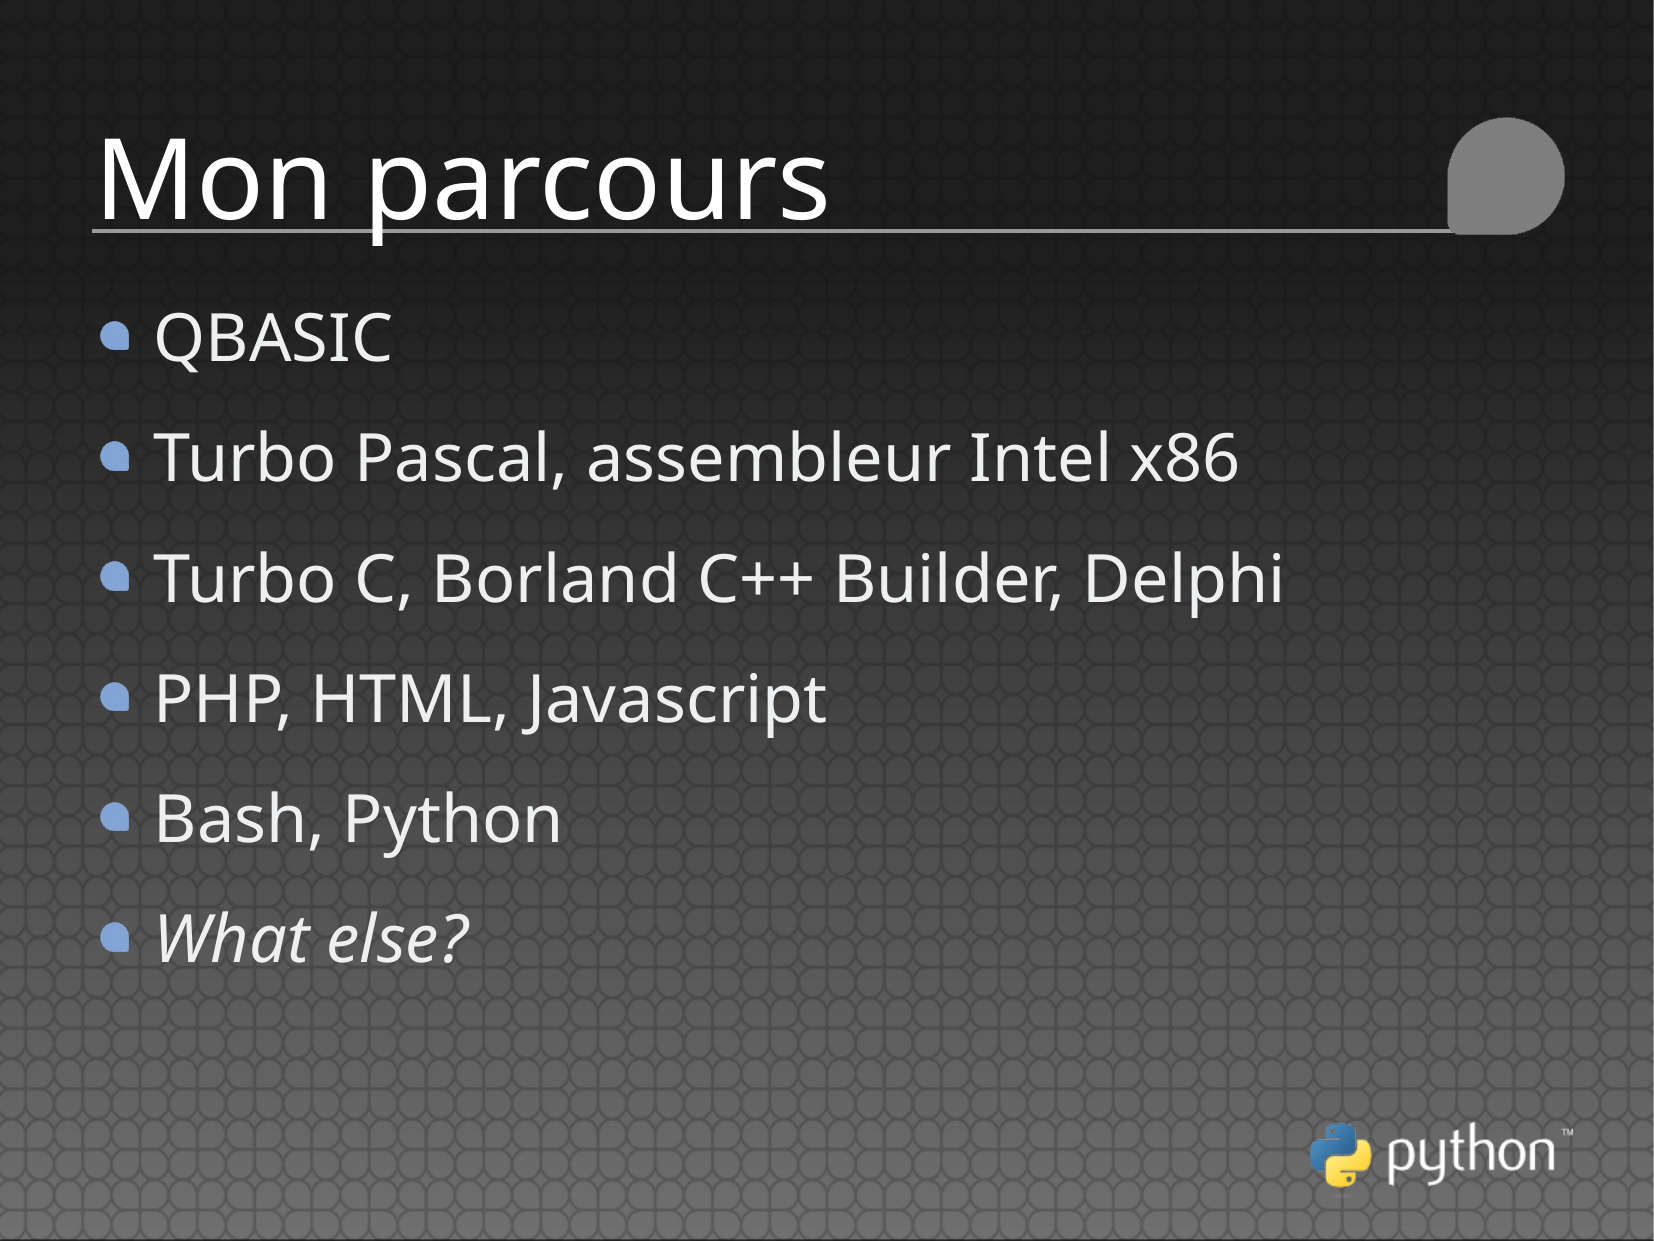

Mon parcours
# QBASIC
Turbo Pascal, assembleur Intel x86
Turbo C, Borland C++ Builder, Delphi
PHP, HTML, Javascript
Bash, Python
What else?